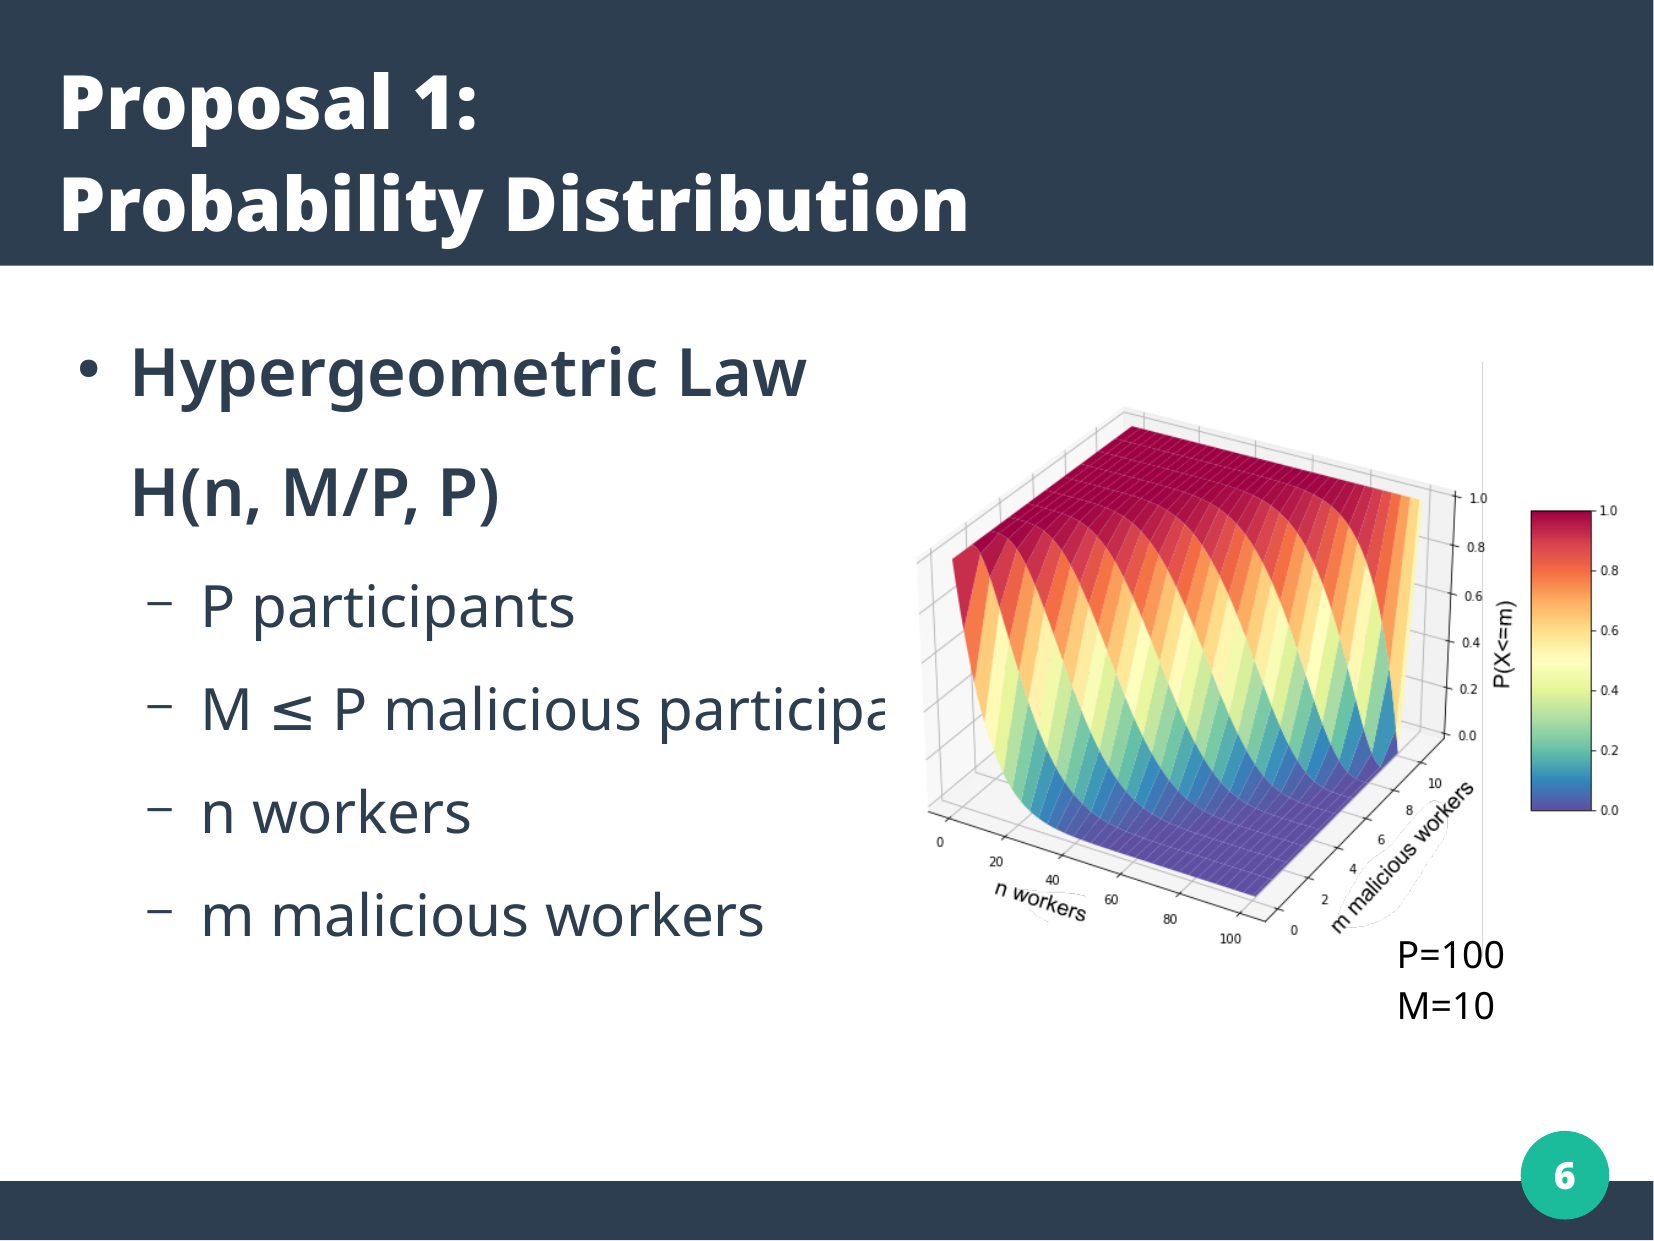

# Proposal 1: Probability Distribution
Hypergeometric Law
H(n, M/P, P)
P participants
M ≤ P malicious participants
n workers
m malicious workers
P=100 M=10
6